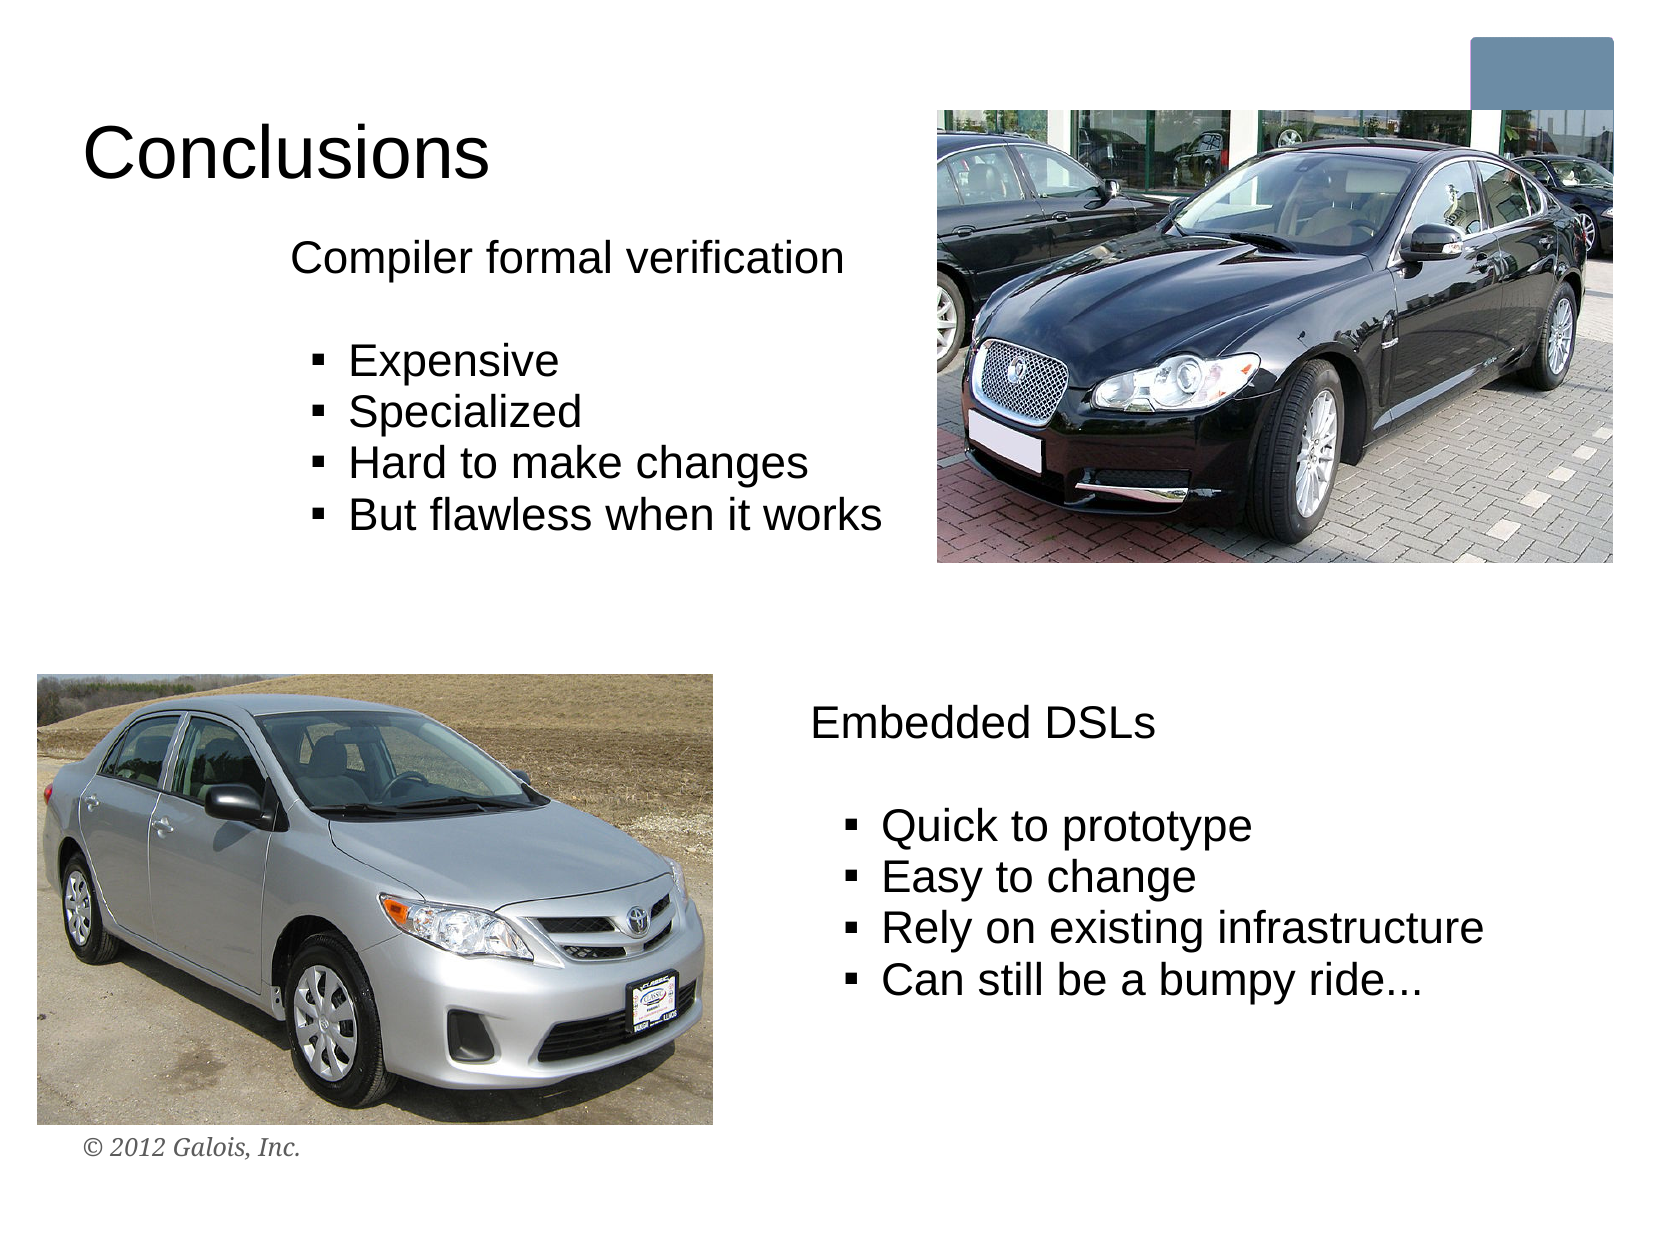

# Conclusions
 Compiler formal verification
Expensive
Specialized
Hard to make changes
But flawless when it works
Embedded DSLs
Quick to prototype
Easy to change
Rely on existing infrastructure
Can still be a bumpy ride...